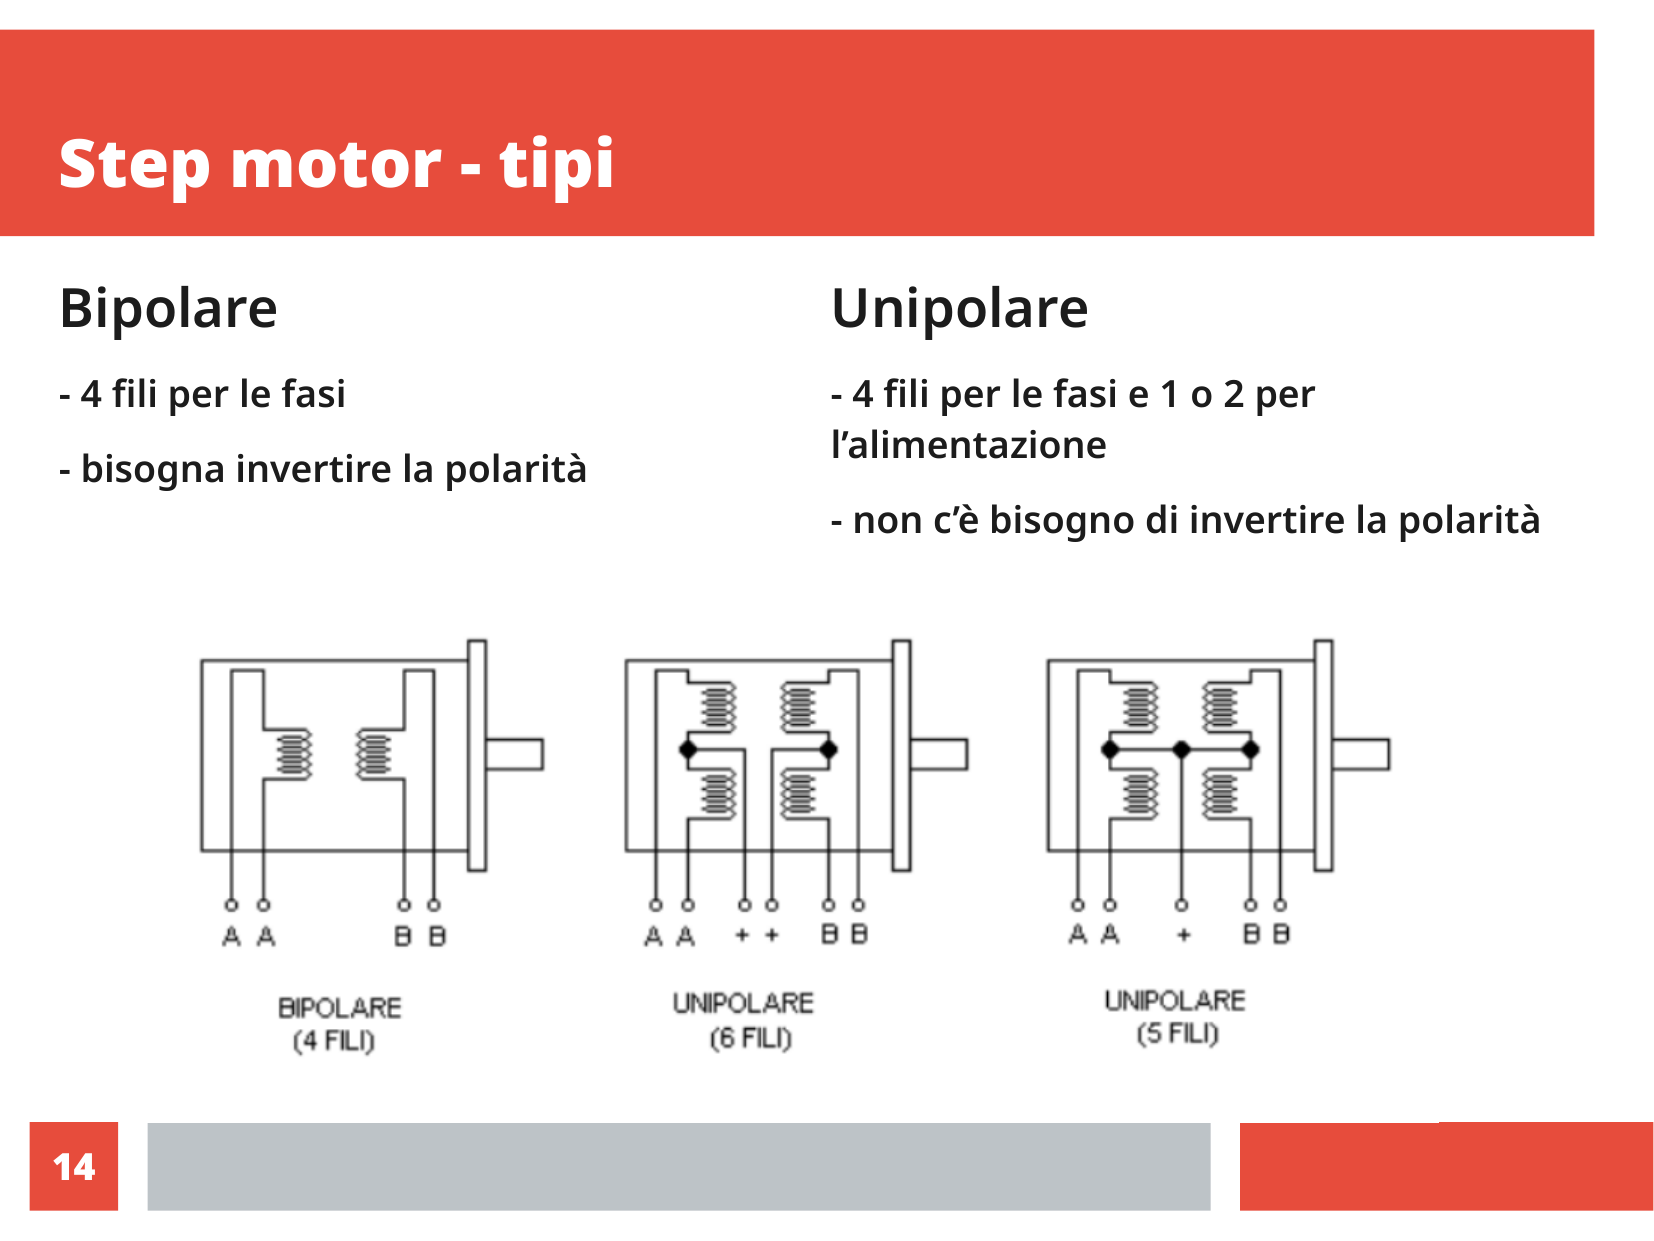

# Step motor - tipi
Bipolare
- 4 fili per le fasi
- bisogna invertire la polarità
Unipolare
- 4 fili per le fasi e 1 o 2 per l’alimentazione
- non c’è bisogno di invertire la polarità
14